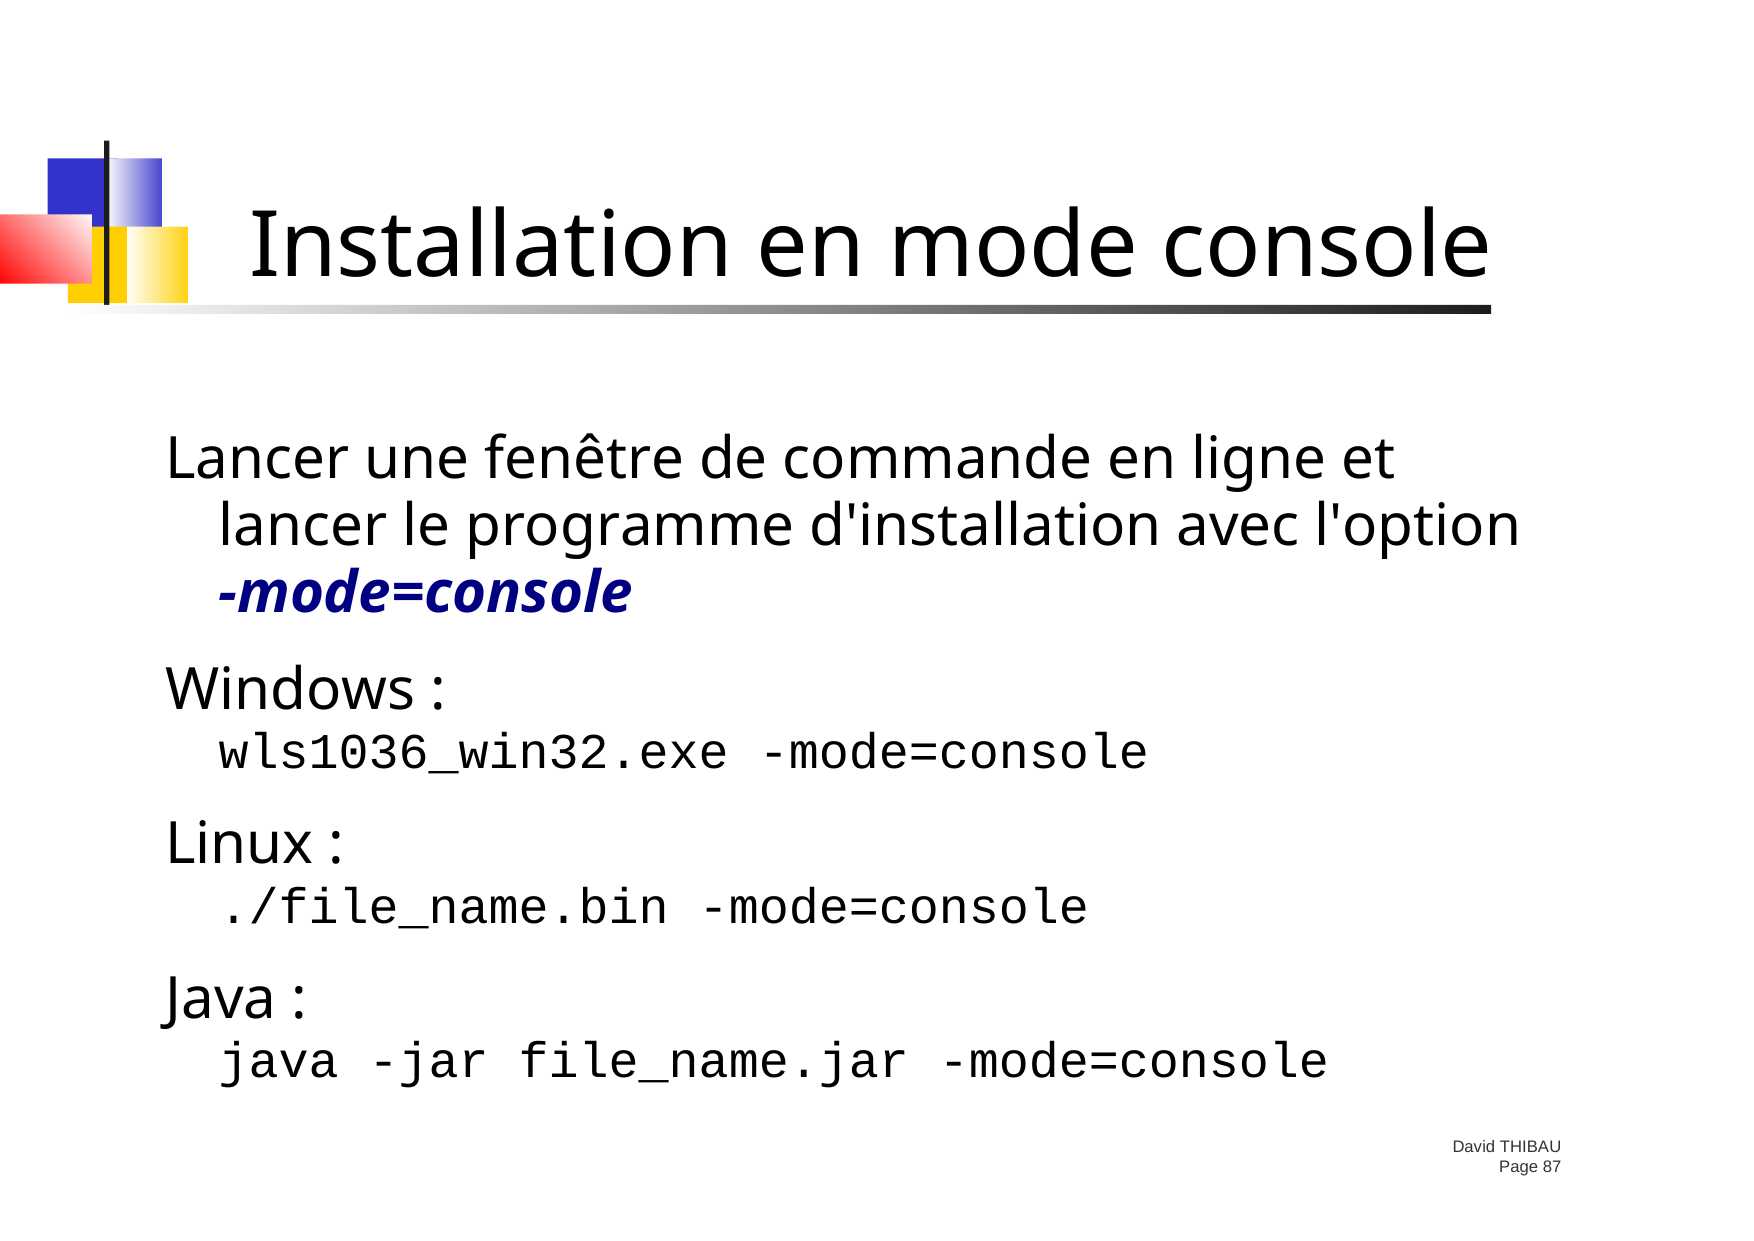

# Installation en mode console
Lancer une fenêtre de commande en ligne et lancer le programme d'installation avec l'option -mode=console
Windows :
wls1036_win32.exe -mode=console
Linux :
./file_name.bin -mode=console
Java :
java -jar file_name.jar -mode=console